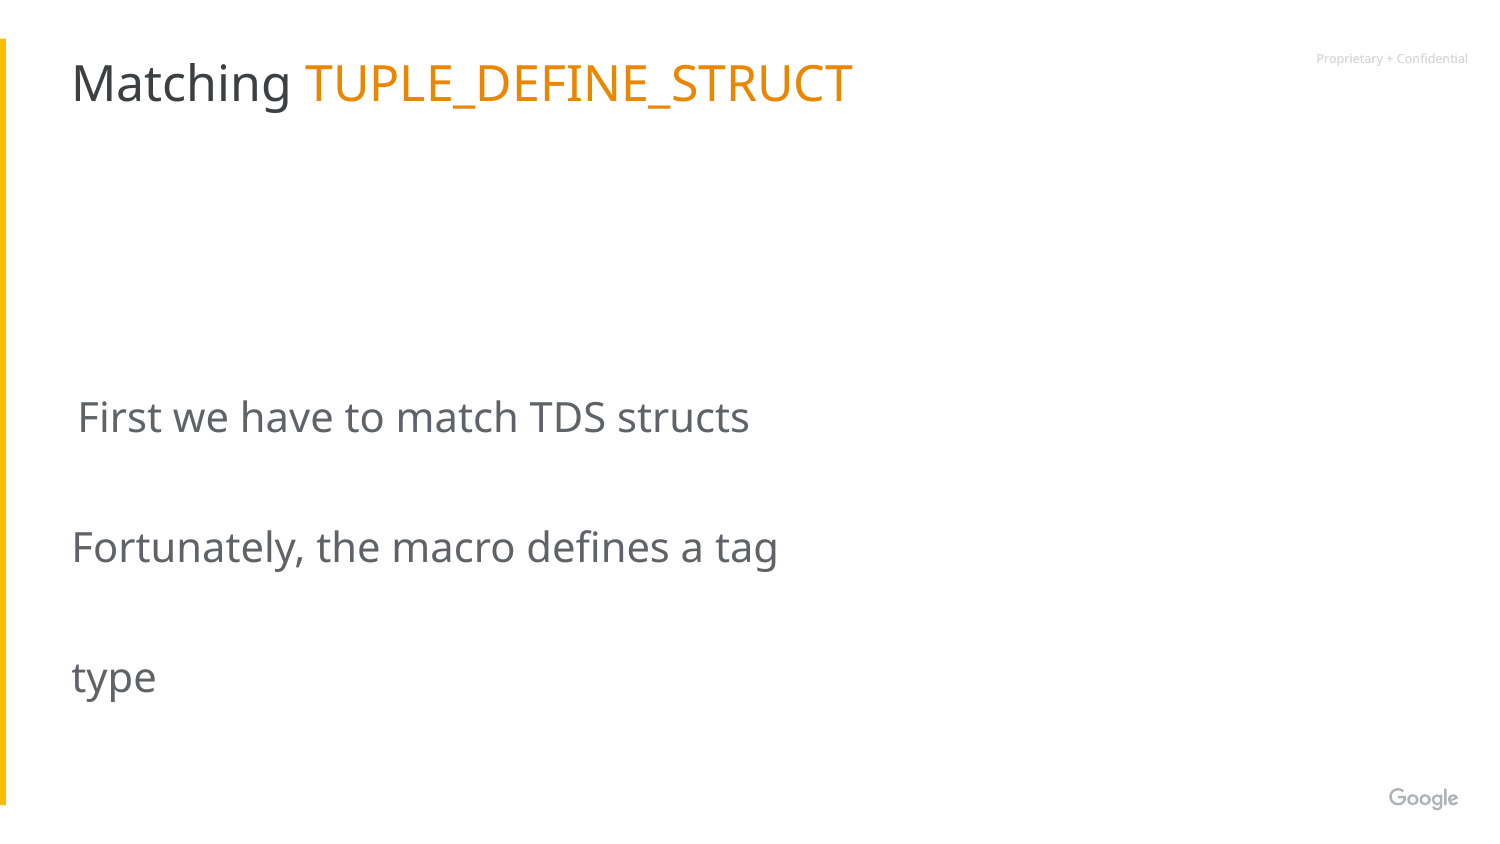

Matching TUPLE_DEFINE_STRUCT
# First we have to match TDS structs
Fortunately, the macro defines a tag type